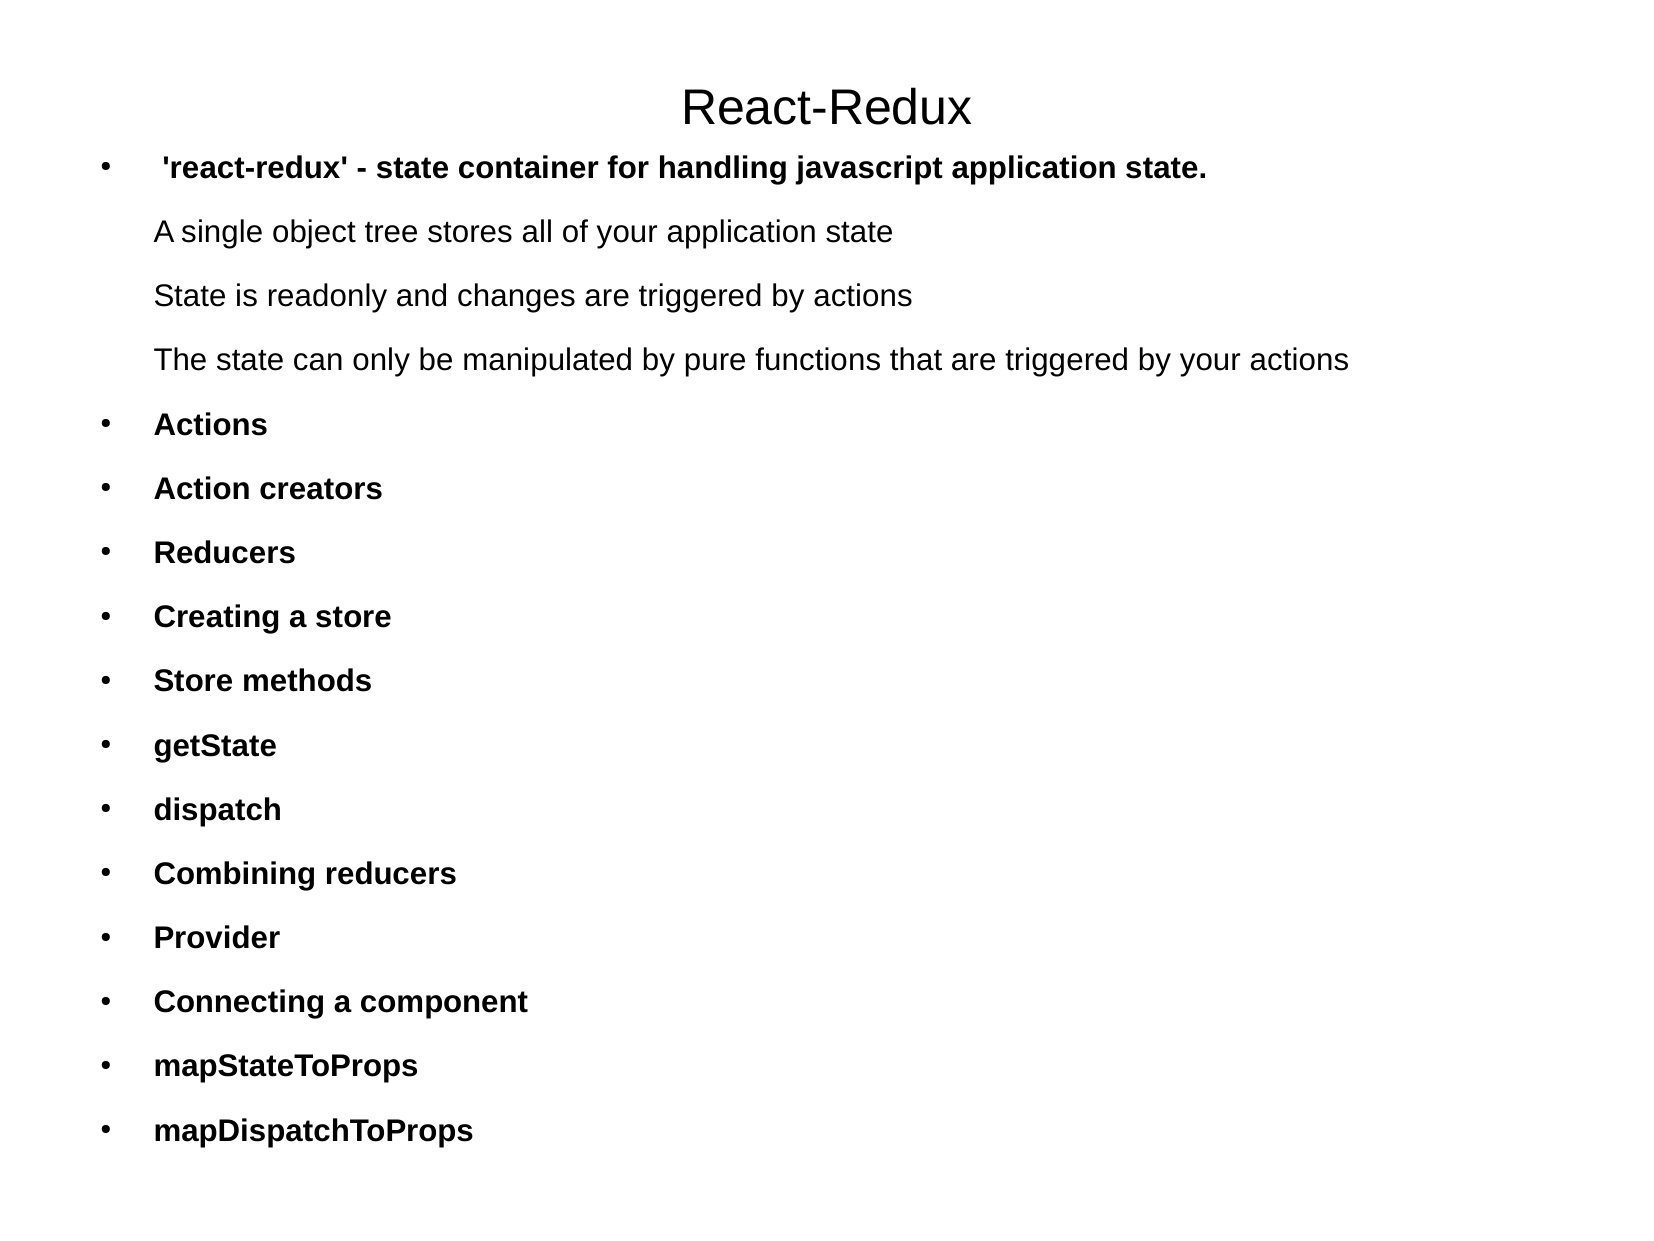

# React-Redux
 'react-redux' - state container for handling javascript application state.
A single object tree stores all of your application state
State is readonly and changes are triggered by actions
The state can only be manipulated by pure functions that are triggered by your actions
Actions
Action creators
Reducers
Creating a store
Store methods
getState
dispatch
Combining reducers
Provider
Connecting a component
mapStateToProps
mapDispatchToProps